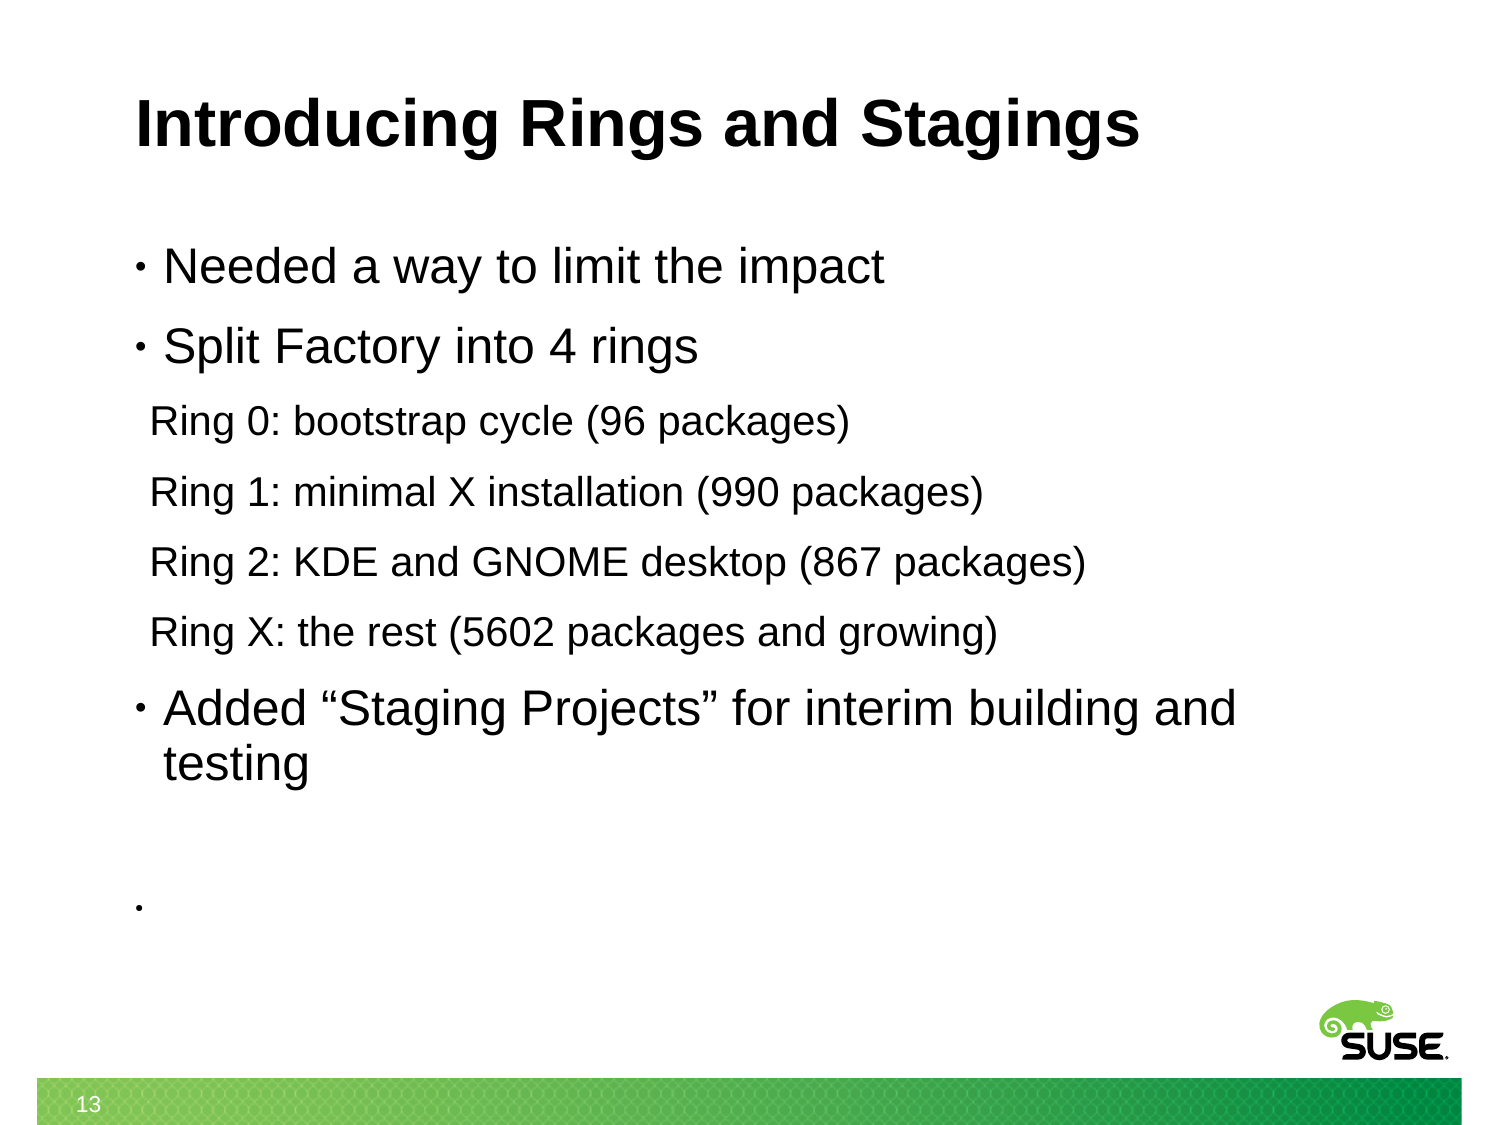

# Introducing Rings and Stagings
Needed a way to limit the impact
Split Factory into 4 rings
 Ring 0: bootstrap cycle (96 packages)
 Ring 1: minimal X installation (990 packages)
 Ring 2: KDE and GNOME desktop (867 packages)
 Ring X: the rest (5602 packages and growing)
Added “Staging Projects” for interim building and testing